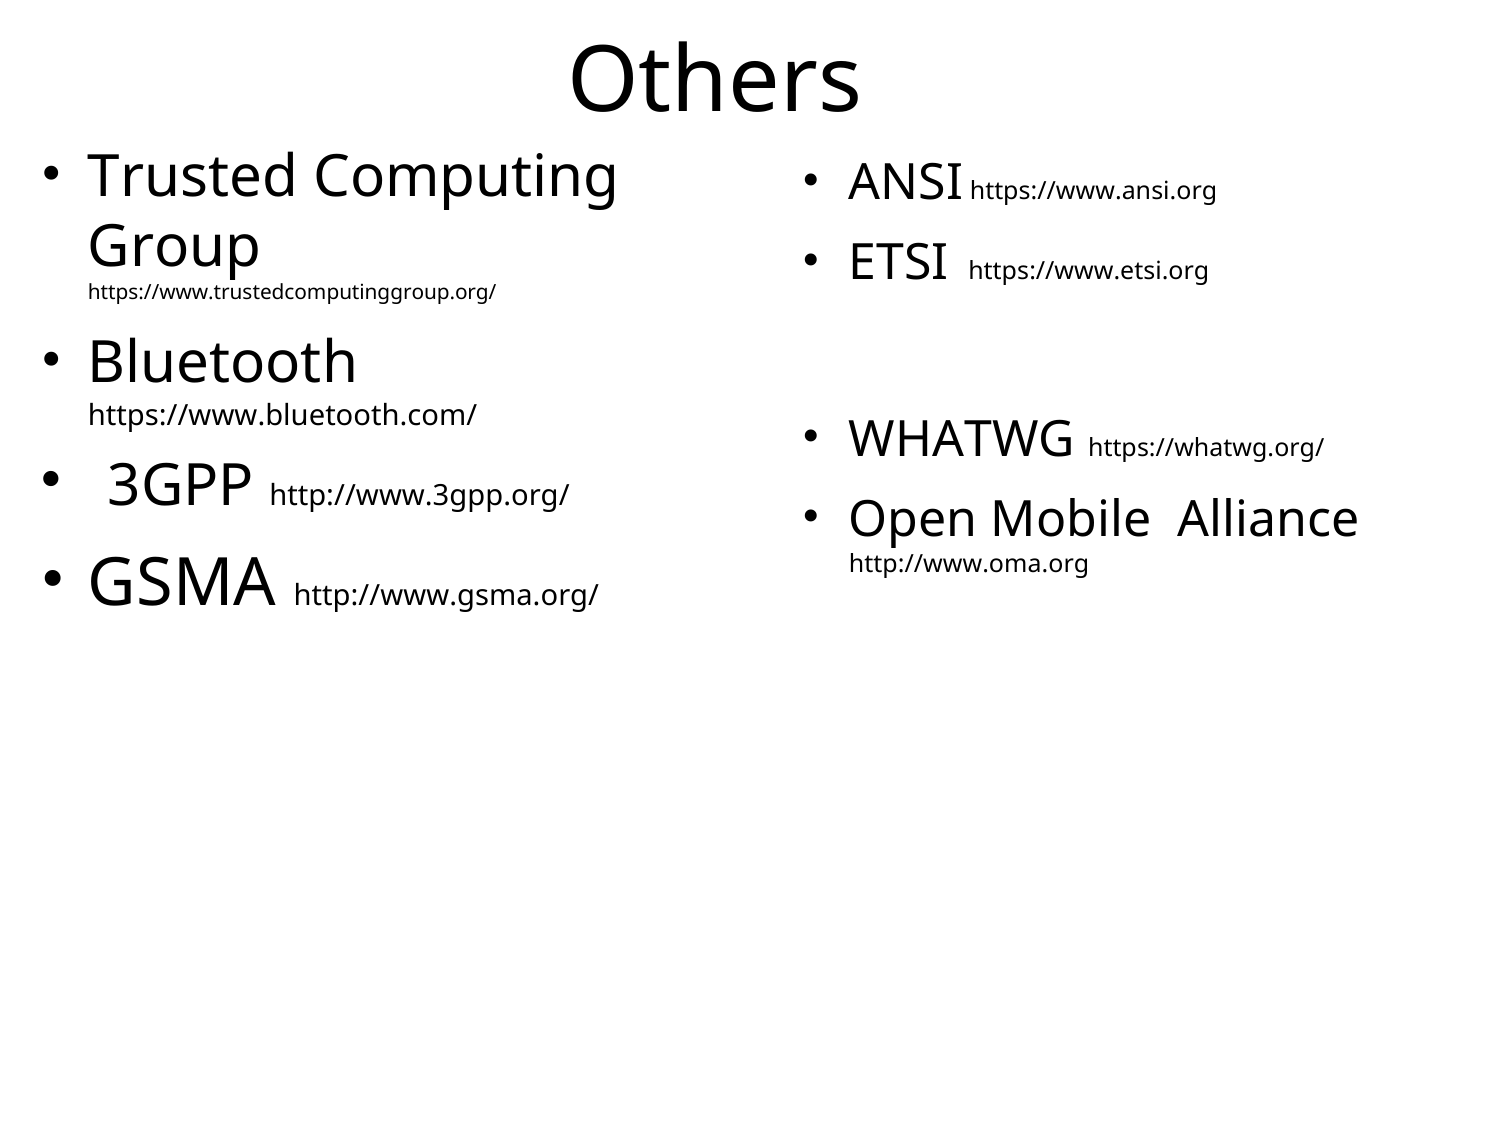

# Others
Trusted Computing Group https://www.trustedcomputinggroup.org/
Bluetooth https://www.bluetooth.com/
 3GPP http://www.3gpp.org/
GSMA http://www.gsma.org/
ANSI https://www.ansi.org
ETSI https://www.etsi.org
WHATWG https://whatwg.org/
Open Mobile Alliance http://www.oma.org